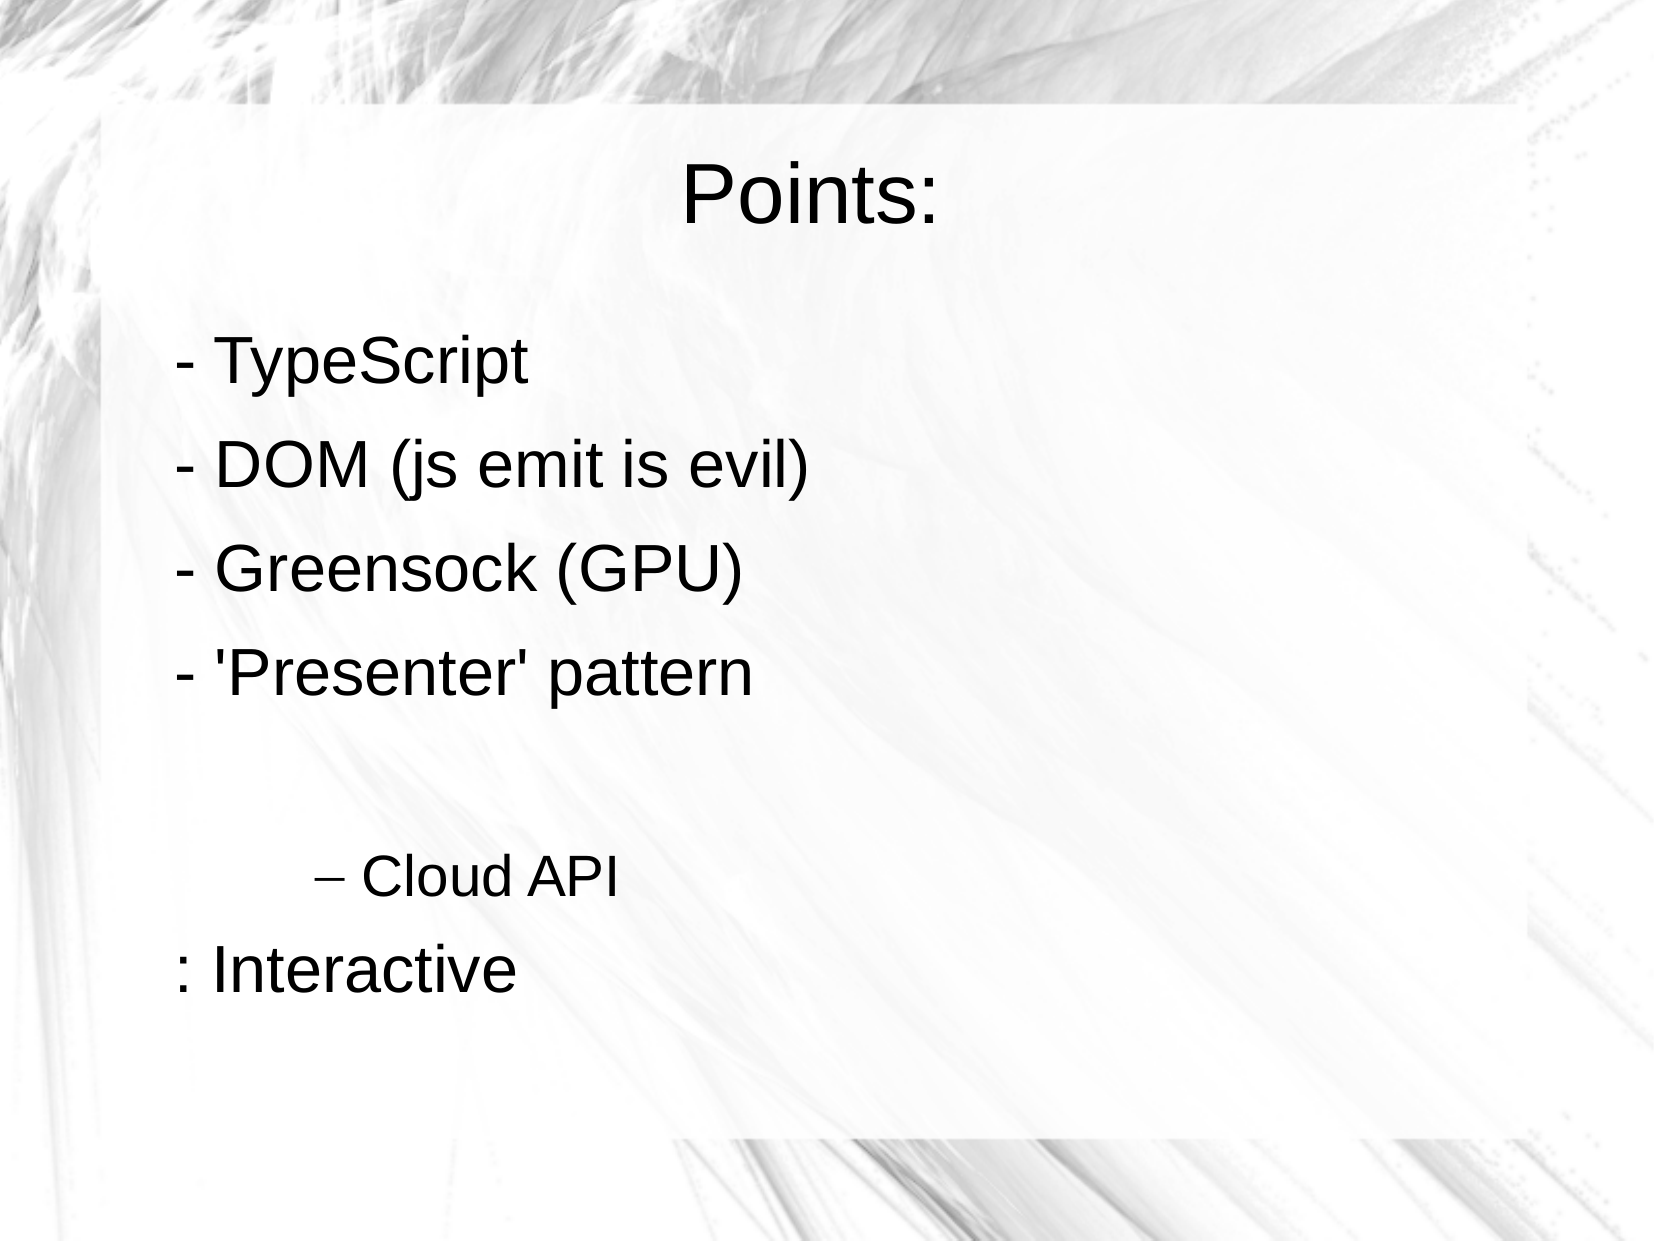

# Points:
- TypeScript
- DOM (js emit is evil)
- Greensock (GPU)
- 'Presenter' pattern
Cloud API
: Interactive